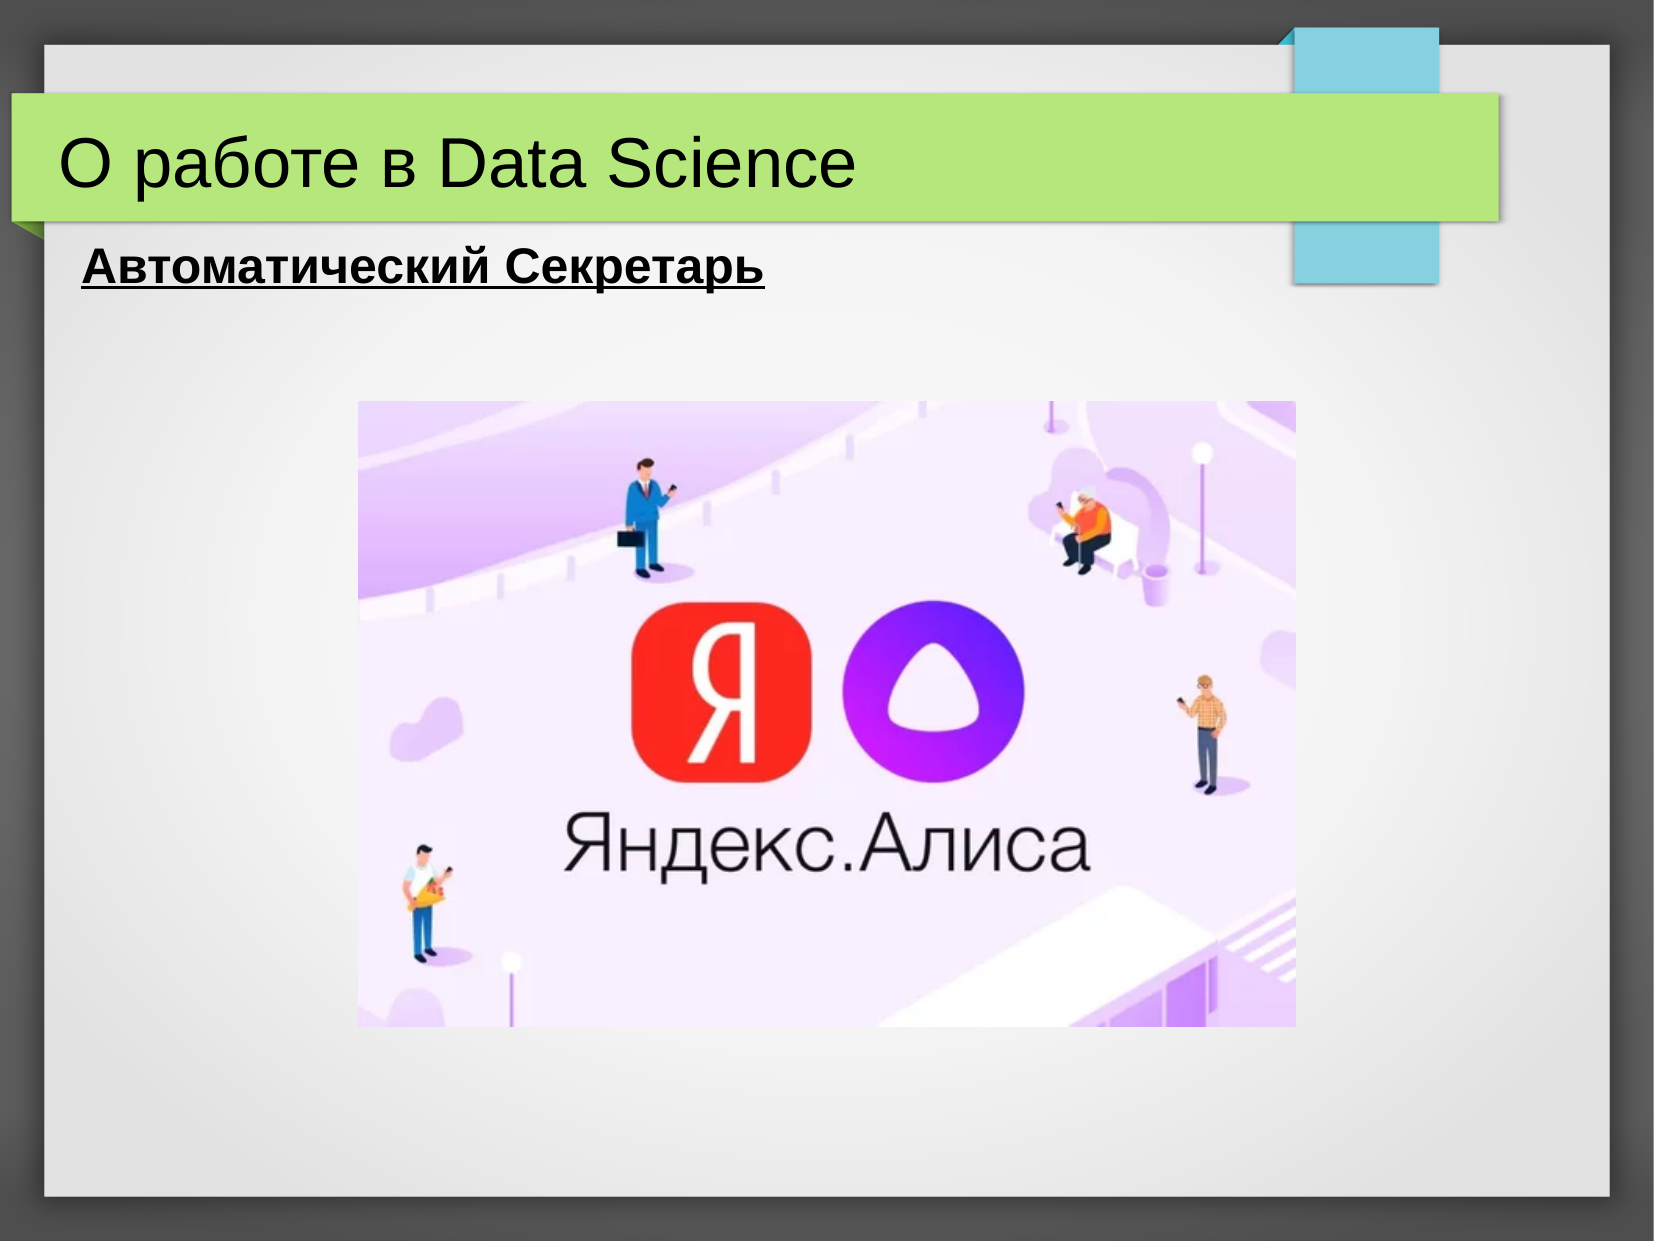

# О работе в Data Science
Автоматический Секретарь